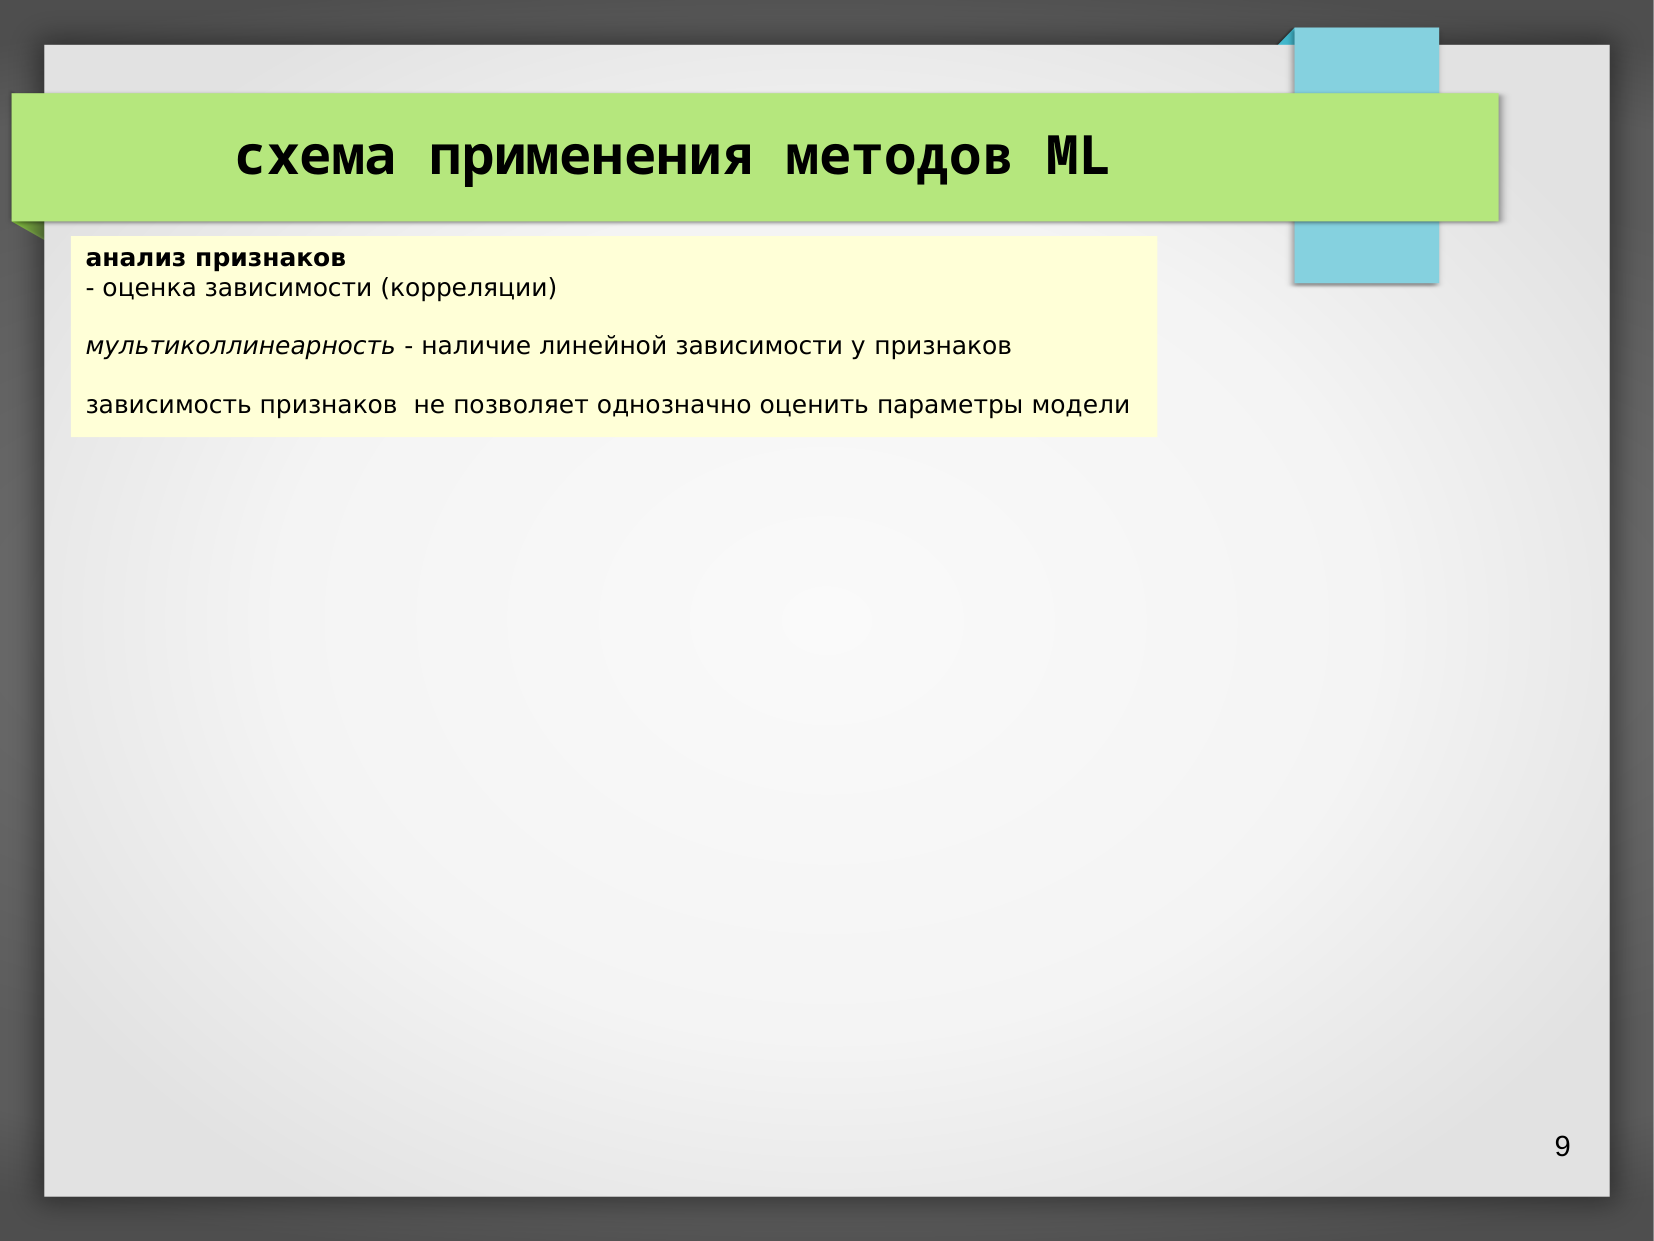

# схема применения методов ML
анализ признаков
- оценка зависимости (корреляции)
мультиколлинеарность - наличие линейной зависимости у признаков
зависимость признаков не позволяет однозначно оценить параметры модели
9